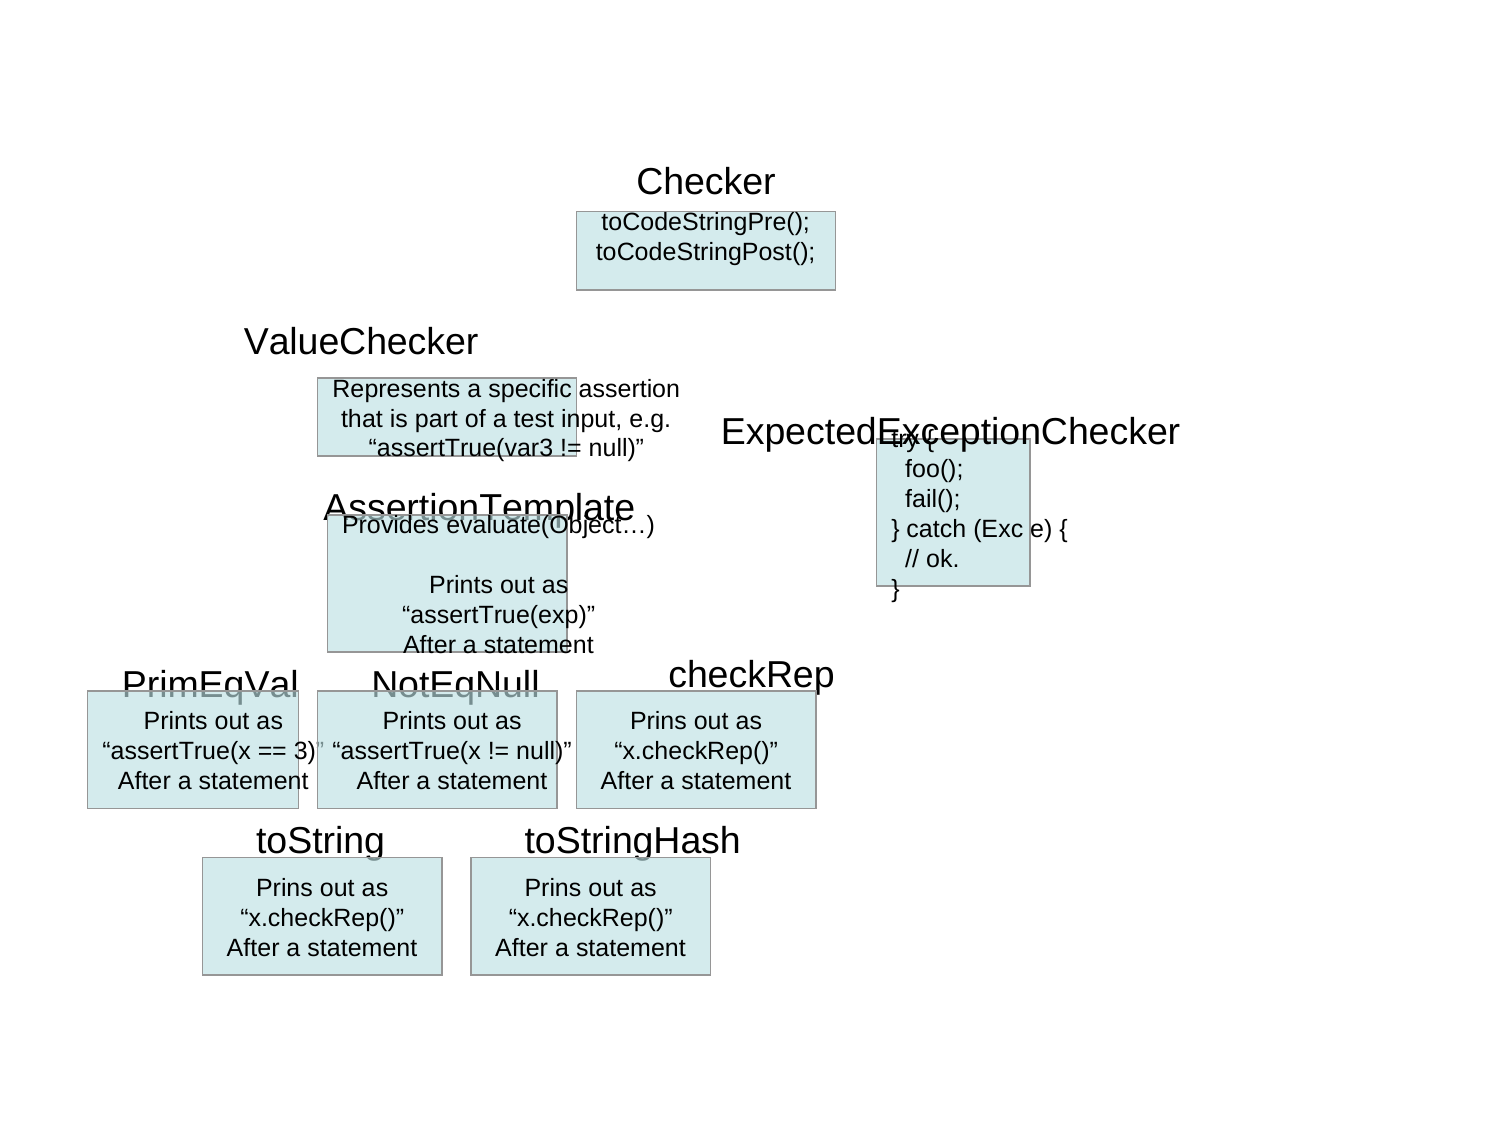

Checker
toCodeStringPre();
toCodeStringPost();
ValueChecker
Represents a specific assertion
that is part of a test input, e.g.
“assertTrue(var3 != null)”
ExpectedExceptionChecker
try {
 foo();
 fail();
} catch (Exc e) {
 // ok.
}
AssertionTemplate
Provides evaluate(Object…)
Prints out as
“assertTrue(exp)”
After a statement
checkRep
PrimEqVal
NotEqNull
Prints out as
“assertTrue(x == 3)”
After a statement
Prints out as
“assertTrue(x != null)”
After a statement
Prins out as
“x.checkRep()”
After a statement
toString
toStringHash
Prins out as
“x.checkRep()”
After a statement
Prins out as
“x.checkRep()”
After a statement